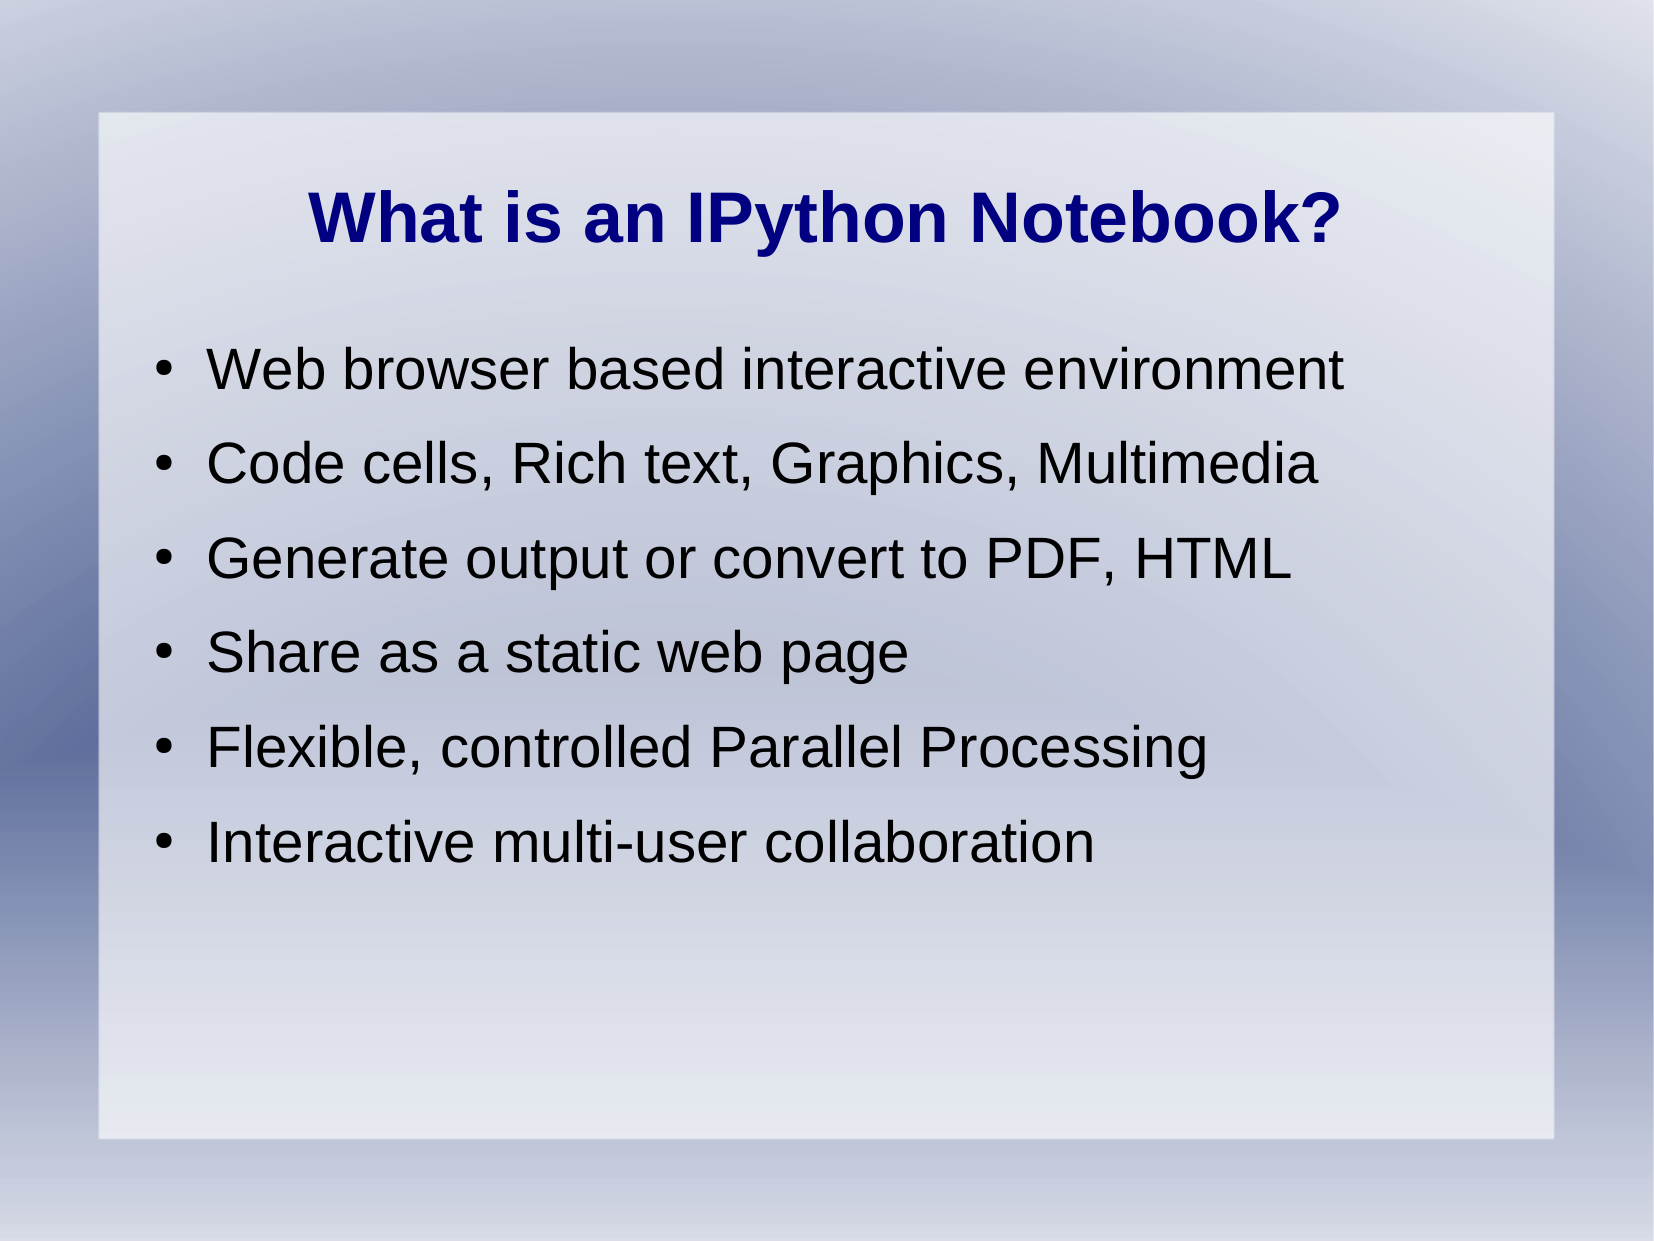

# What is an IPython Notebook?
Web browser based interactive environment
Code cells, Rich text, Graphics, Multimedia
Generate output or convert to PDF, HTML
Share as a static web page
Flexible, controlled Parallel Processing
Interactive multi-user collaboration